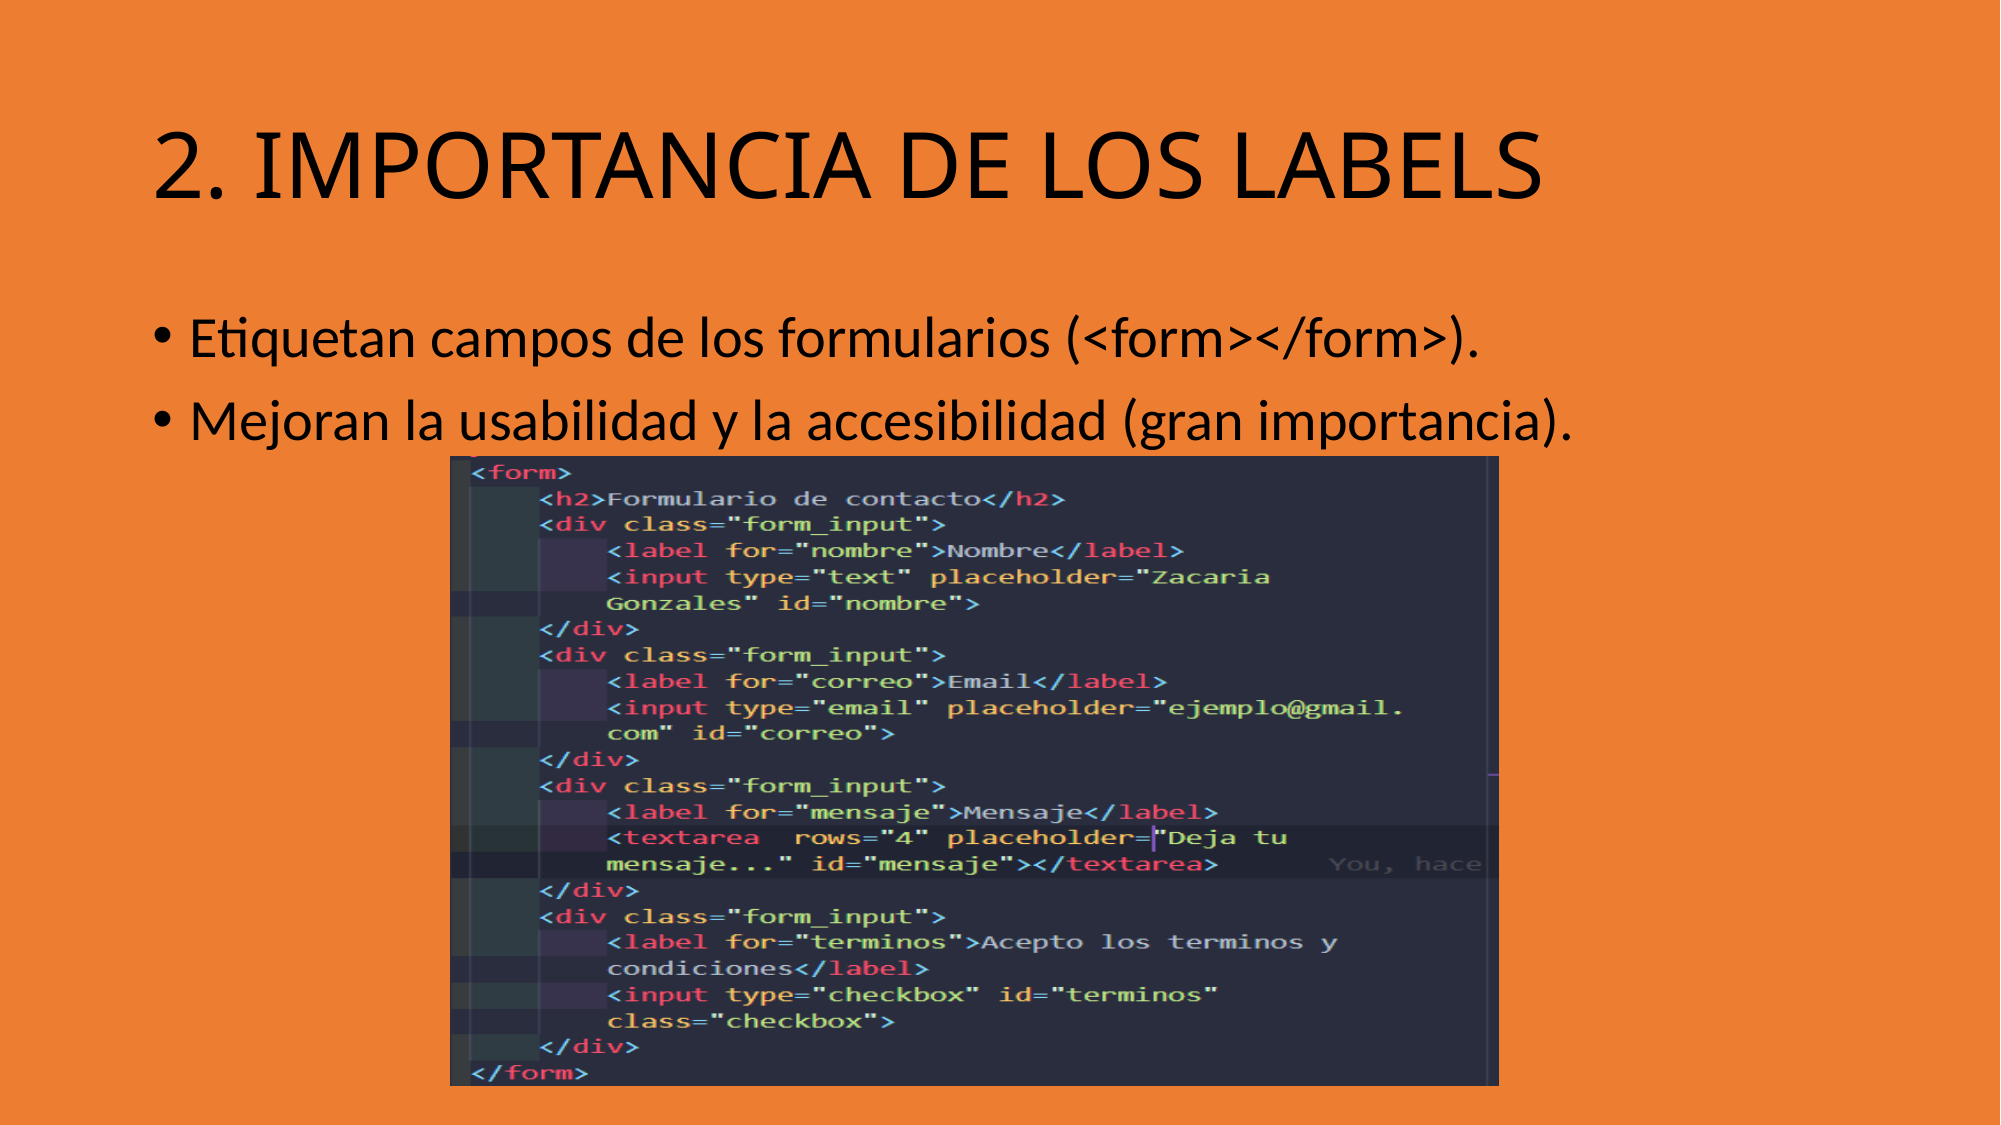

# 2. IMPORTANCIA DE LOS LABELS
Etiquetan campos de los formularios (<form></form>).
Mejoran la usabilidad y la accesibilidad (gran importancia).